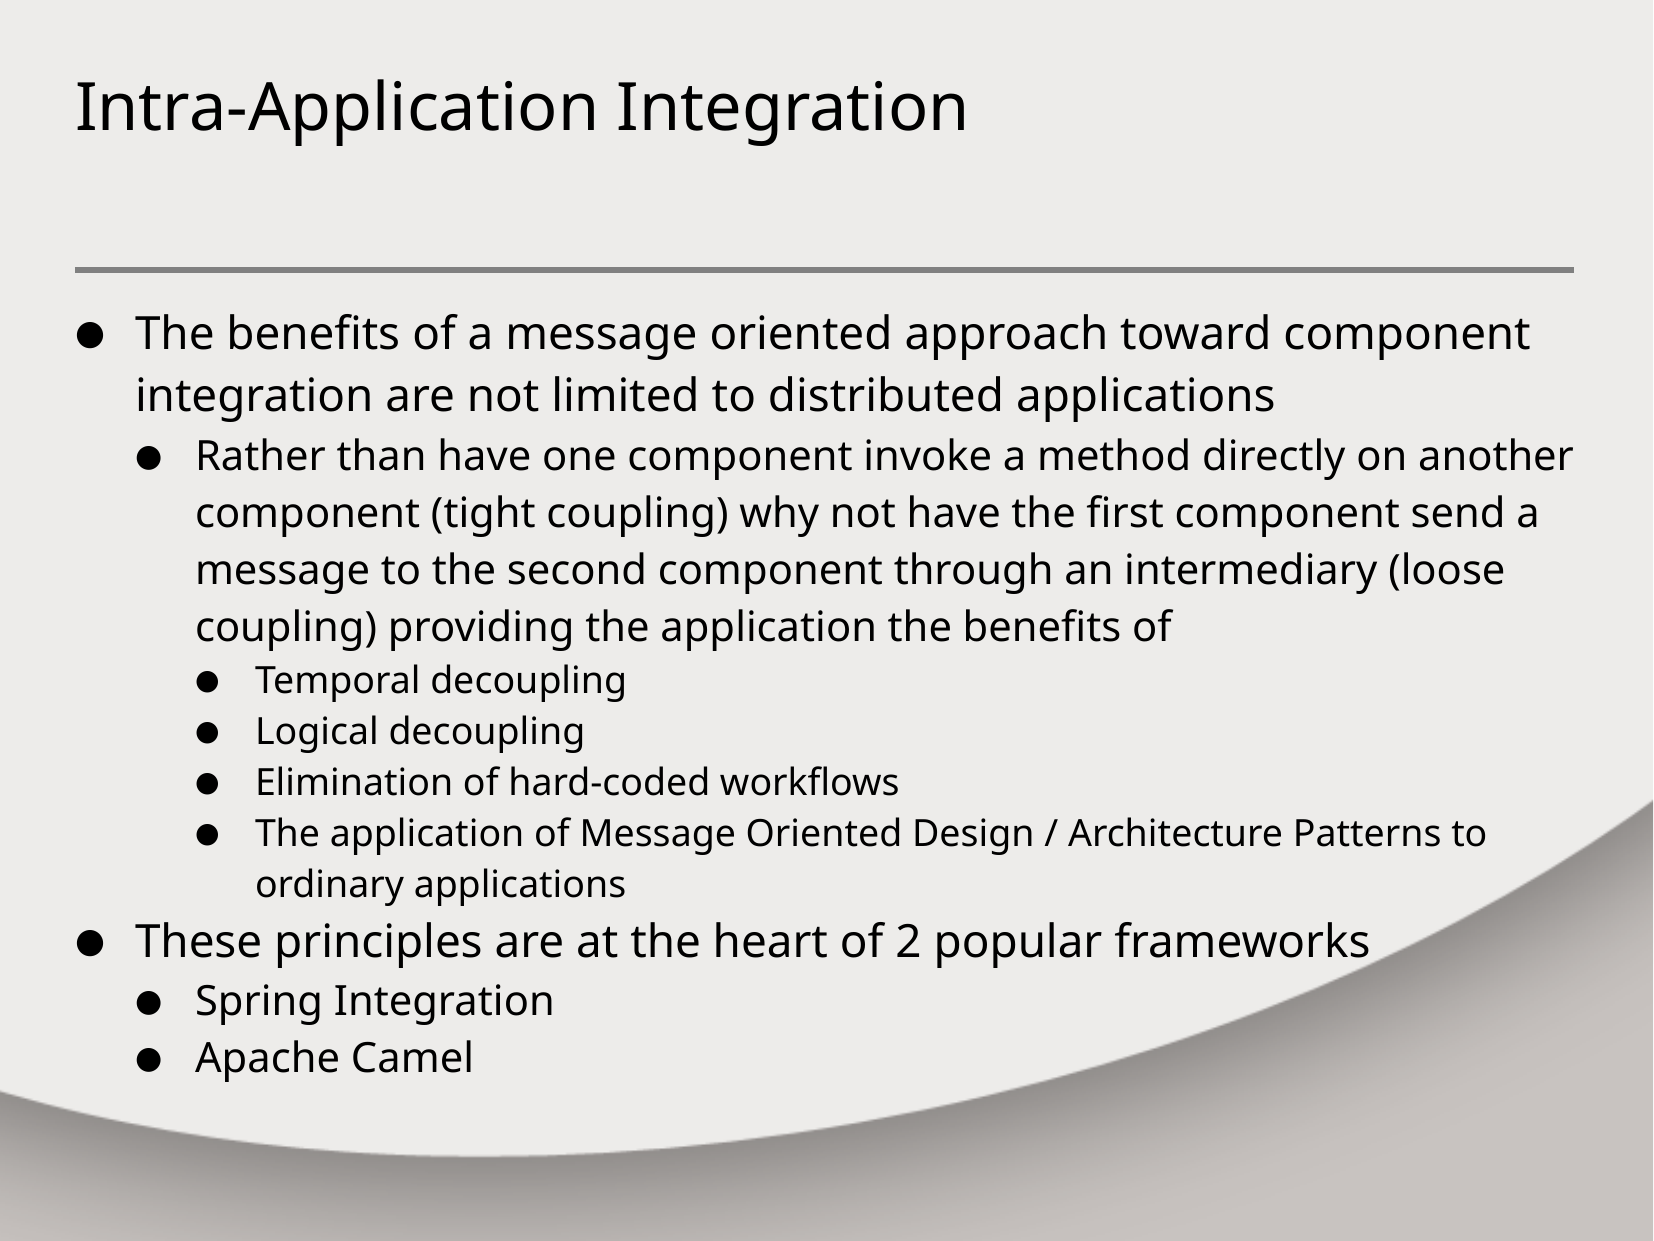

# Intra-Application Integration
The benefits of a message oriented approach toward component integration are not limited to distributed applications
Rather than have one component invoke a method directly on another component (tight coupling) why not have the first component send a message to the second component through an intermediary (loose coupling) providing the application the benefits of
Temporal decoupling
Logical decoupling
Elimination of hard-coded workflows
The application of Message Oriented Design / Architecture Patterns to ordinary applications
These principles are at the heart of 2 popular frameworks
Spring Integration
Apache Camel